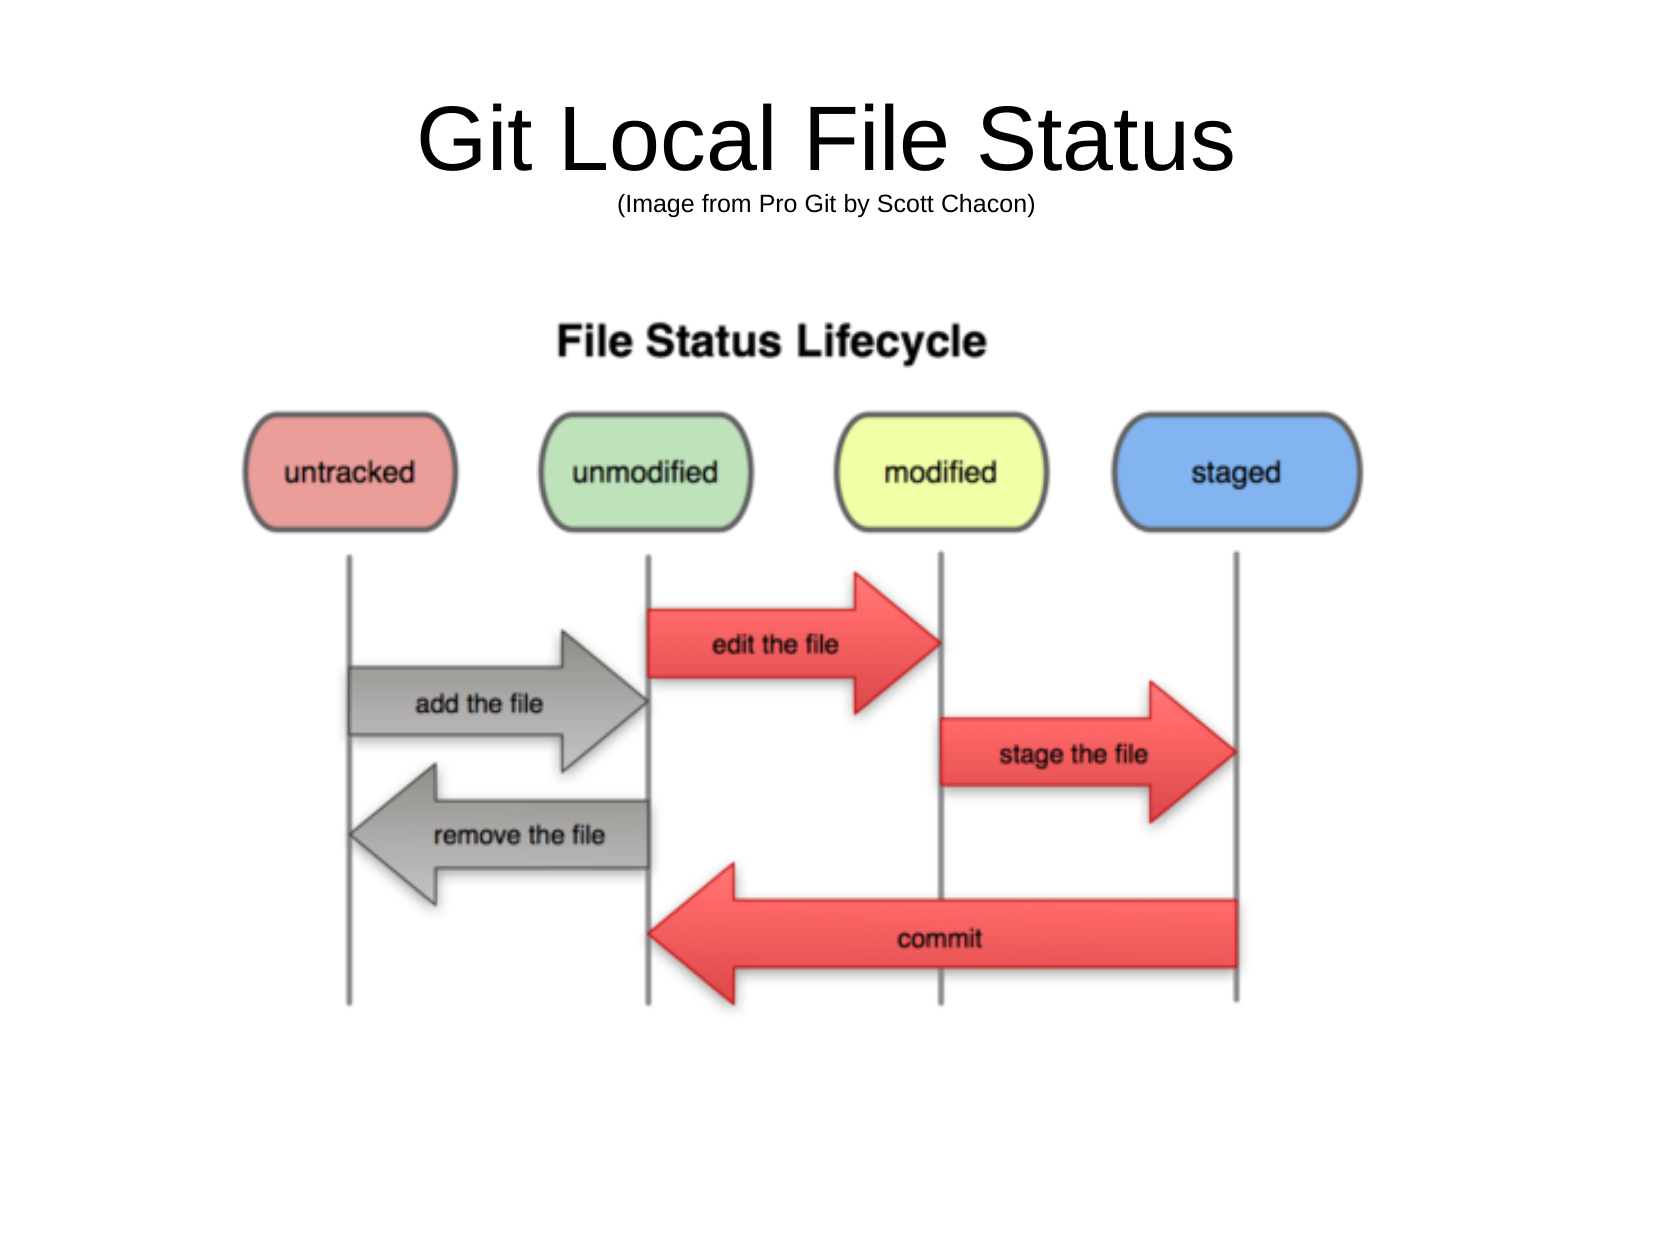

# Git Local File Status (Image from Pro Git by Scott Chacon)